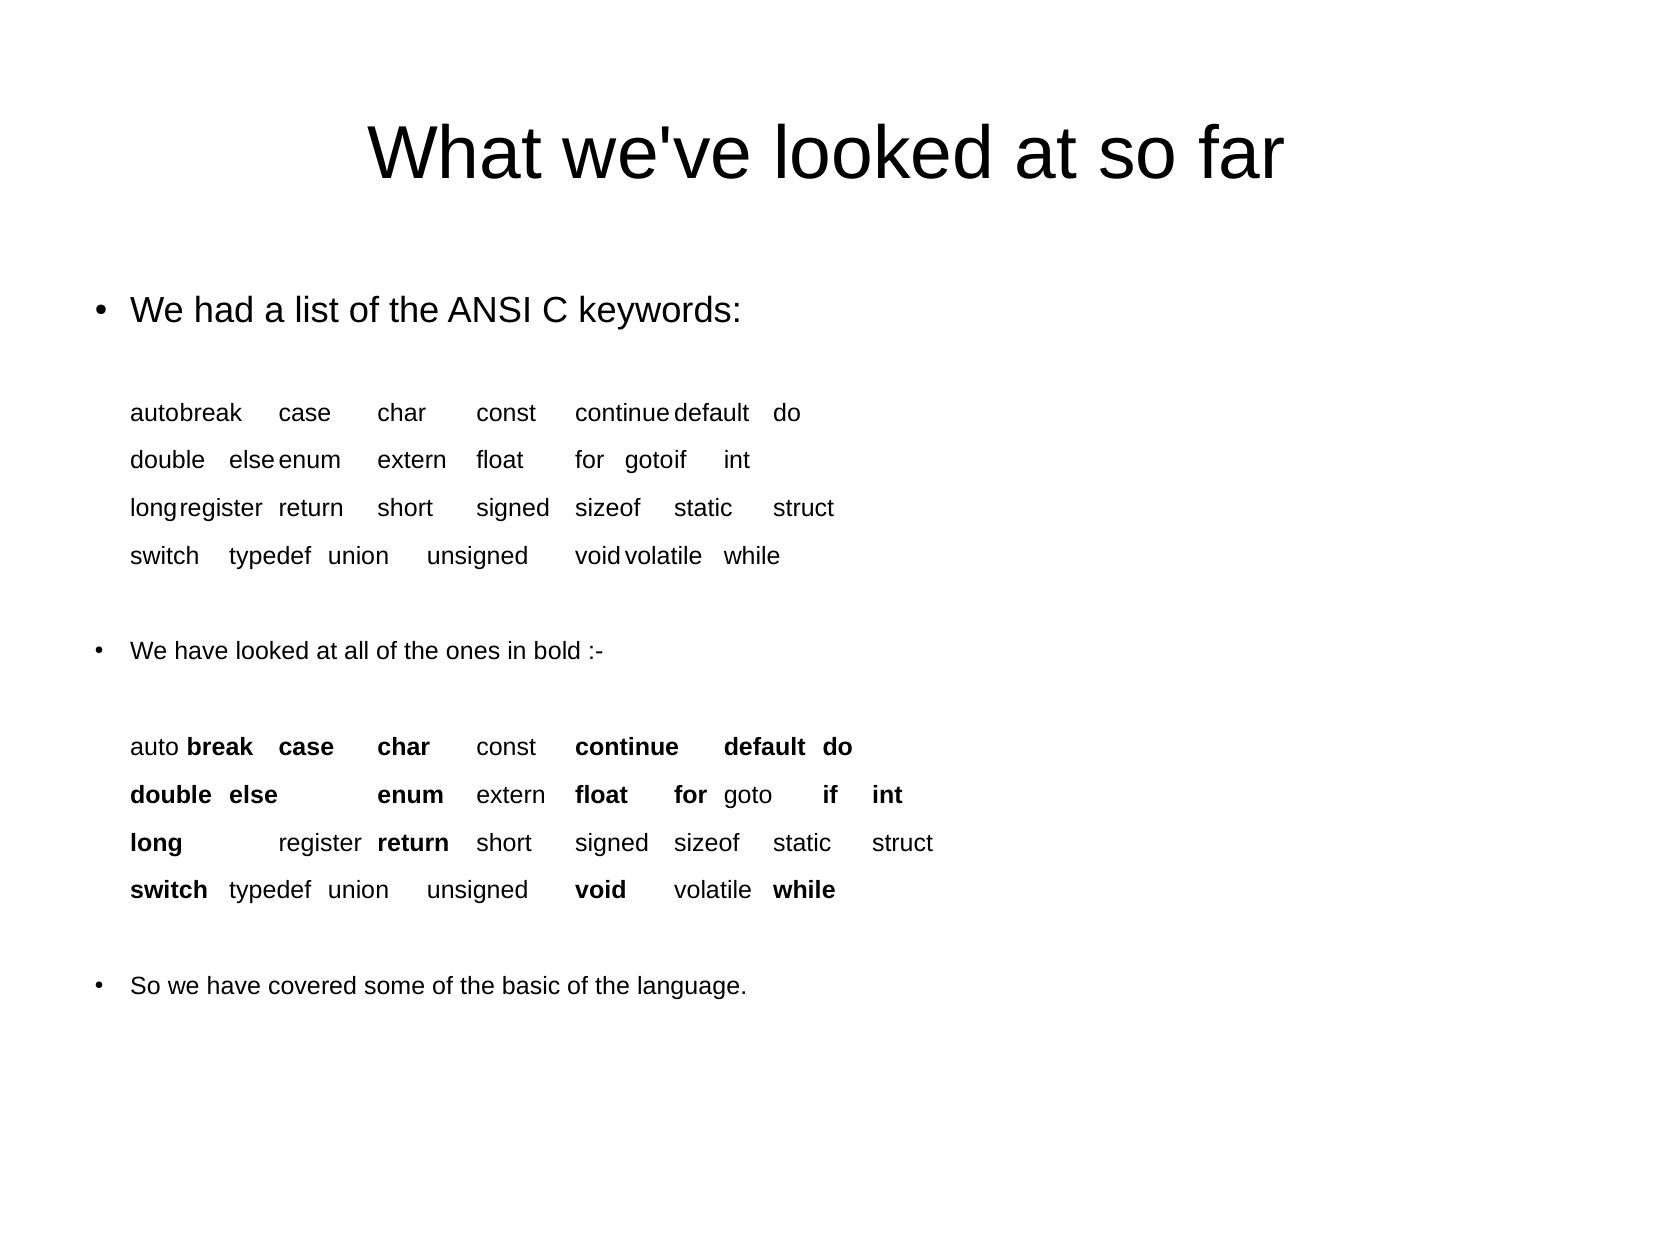

# What we've looked at so far
We had a list of the ANSI C keywords:
auto		break	case	char		const	continue	default	do
double	else		enum	extern	float		for	goto		if	int
long		register	return	short	signed	sizeof	static	struct
switch	typedef	union	unsigned	void	volatile	while
We have looked at all of the ones in bold :-
auto		 break	case	char	const	continue	default	do
double	else 		enum	extern	float		for	goto			 	if	int
long		register	return	short	signed	sizeof	static	struct
switch	typedef	union	unsigned	void		volatile	while
So we have covered some of the basic of the language.